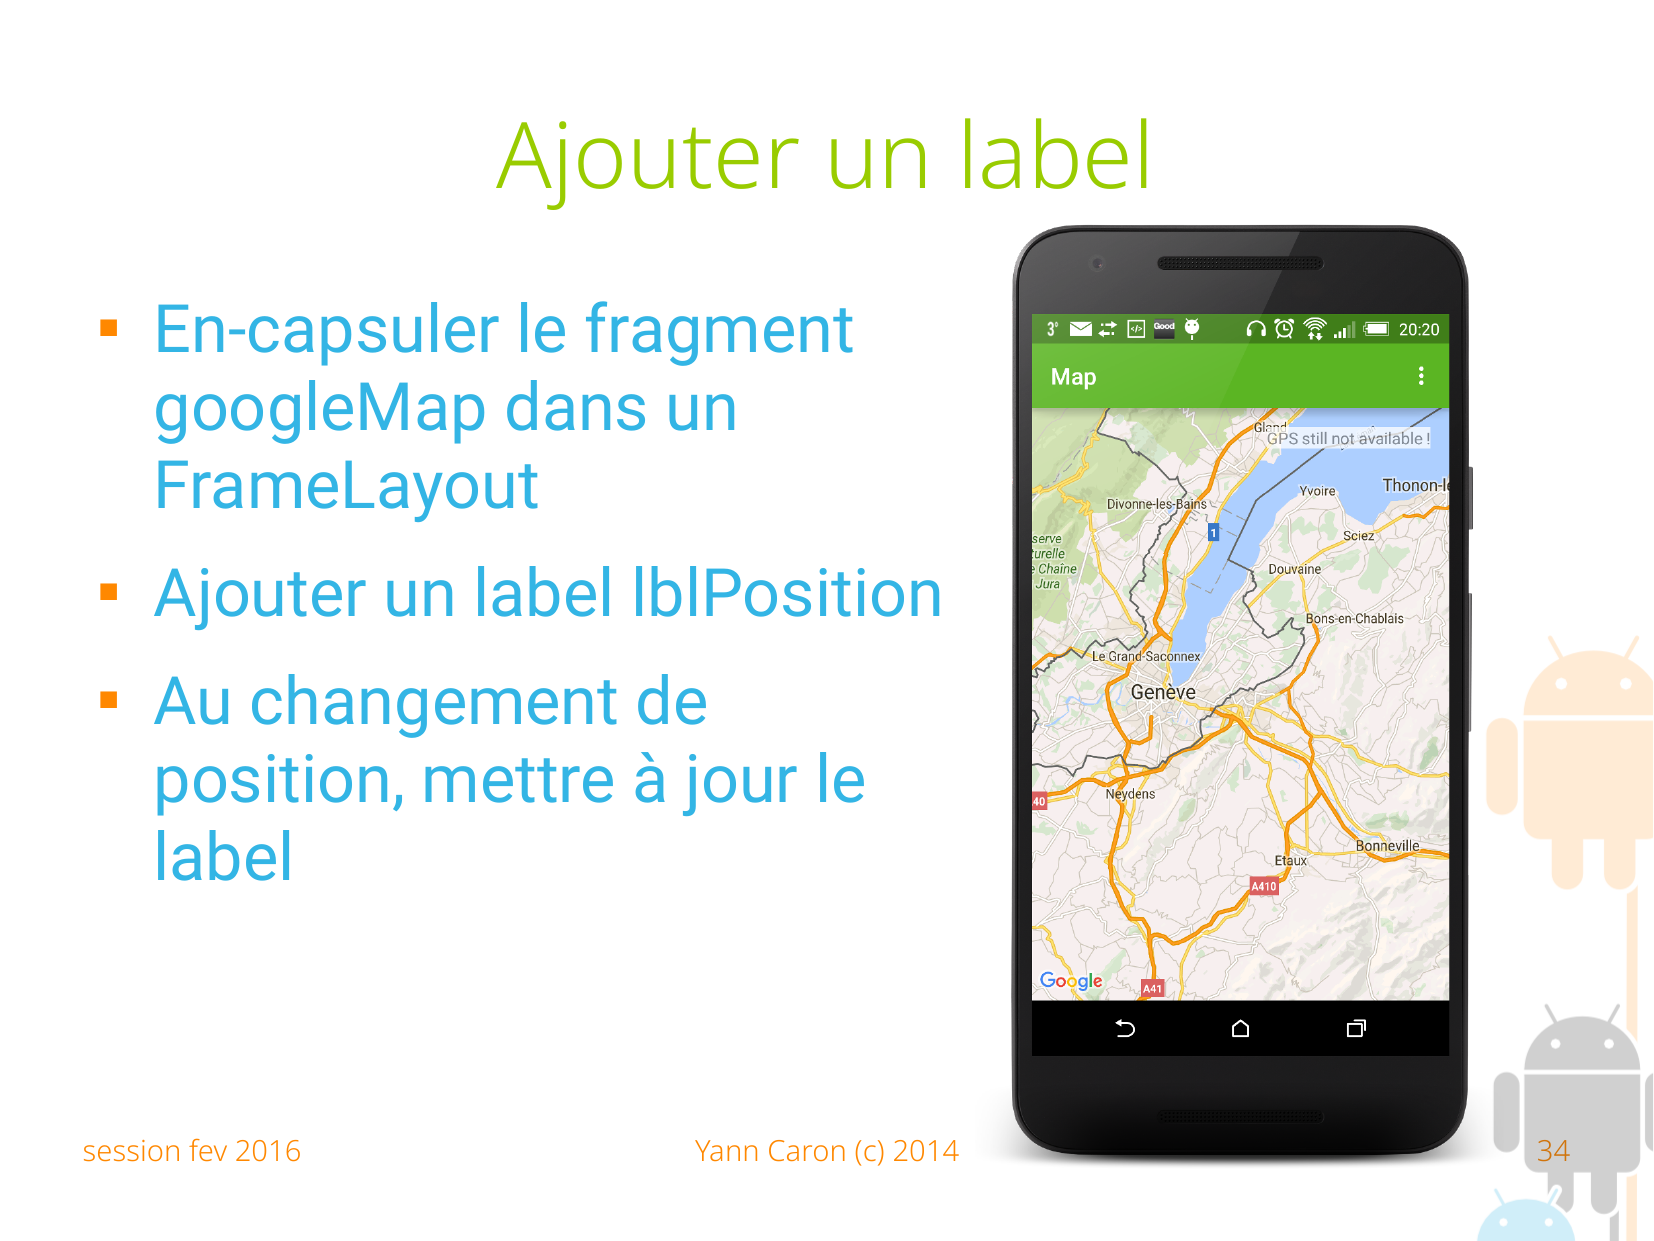

# Ajouter un label
En-capsuler le fragment googleMap dans un FrameLayout
Ajouter un label lblPosition
Au changement de position, mettre à jour le label
session fev 2016
Yann Caron (c) 2014
34